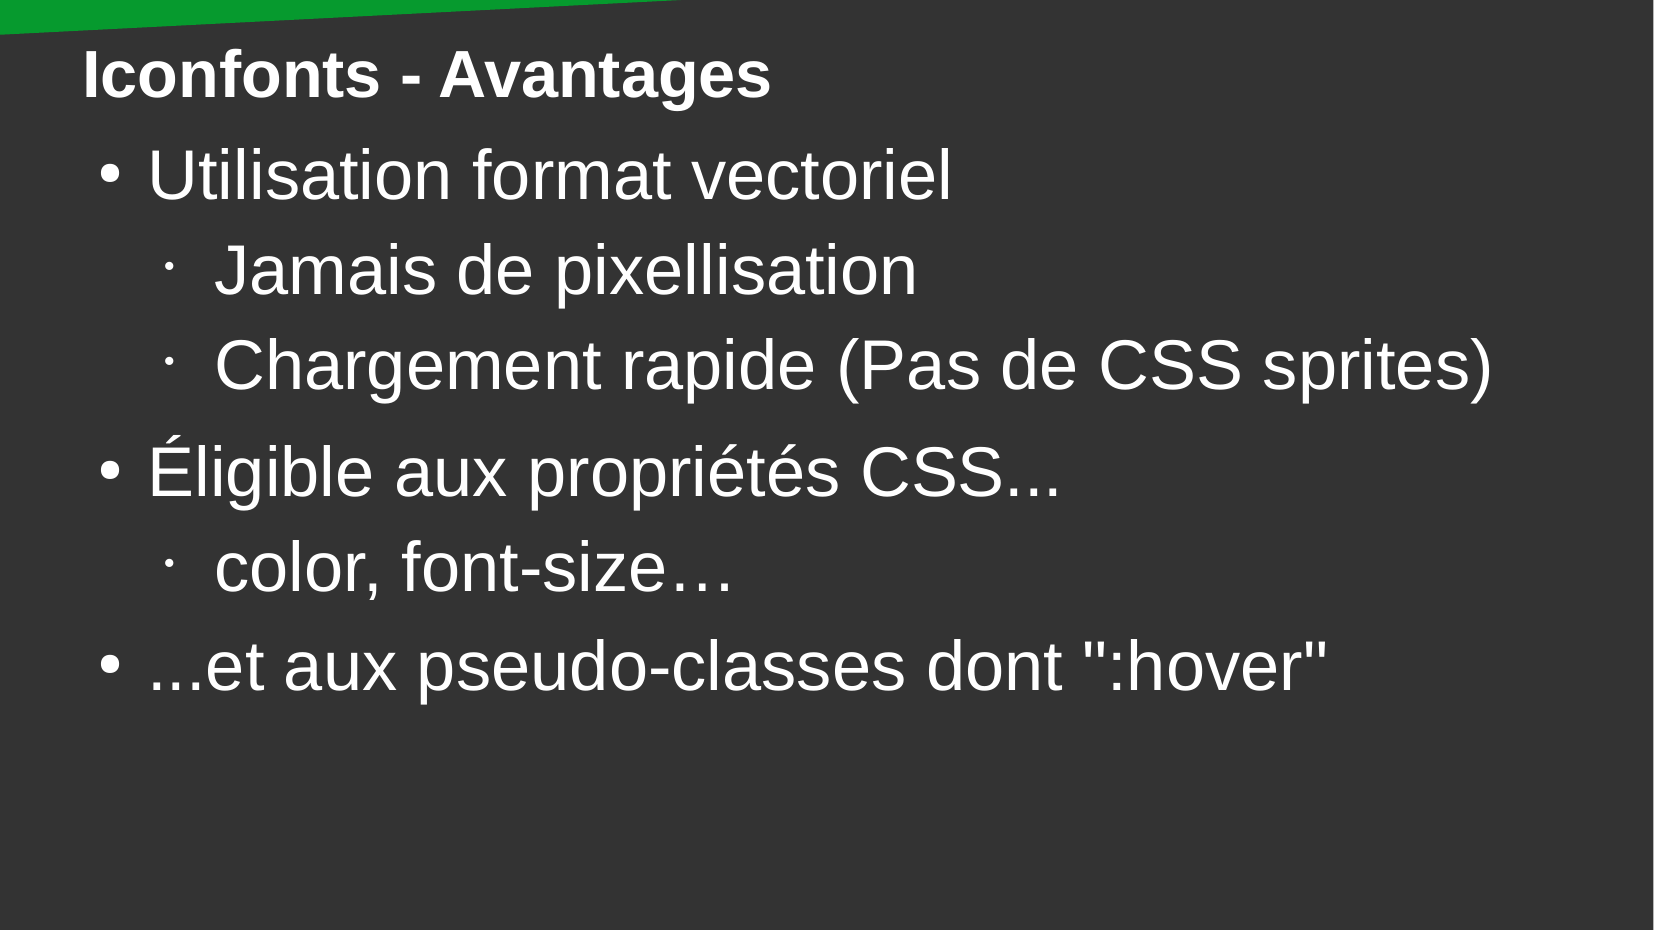

# Iconfonts - Avantages
Utilisation format vectoriel
Jamais de pixellisation
Chargement rapide (Pas de CSS sprites)
Éligible aux propriétés CSS...
color, font-size…
...et aux pseudo-classes dont ":hover"